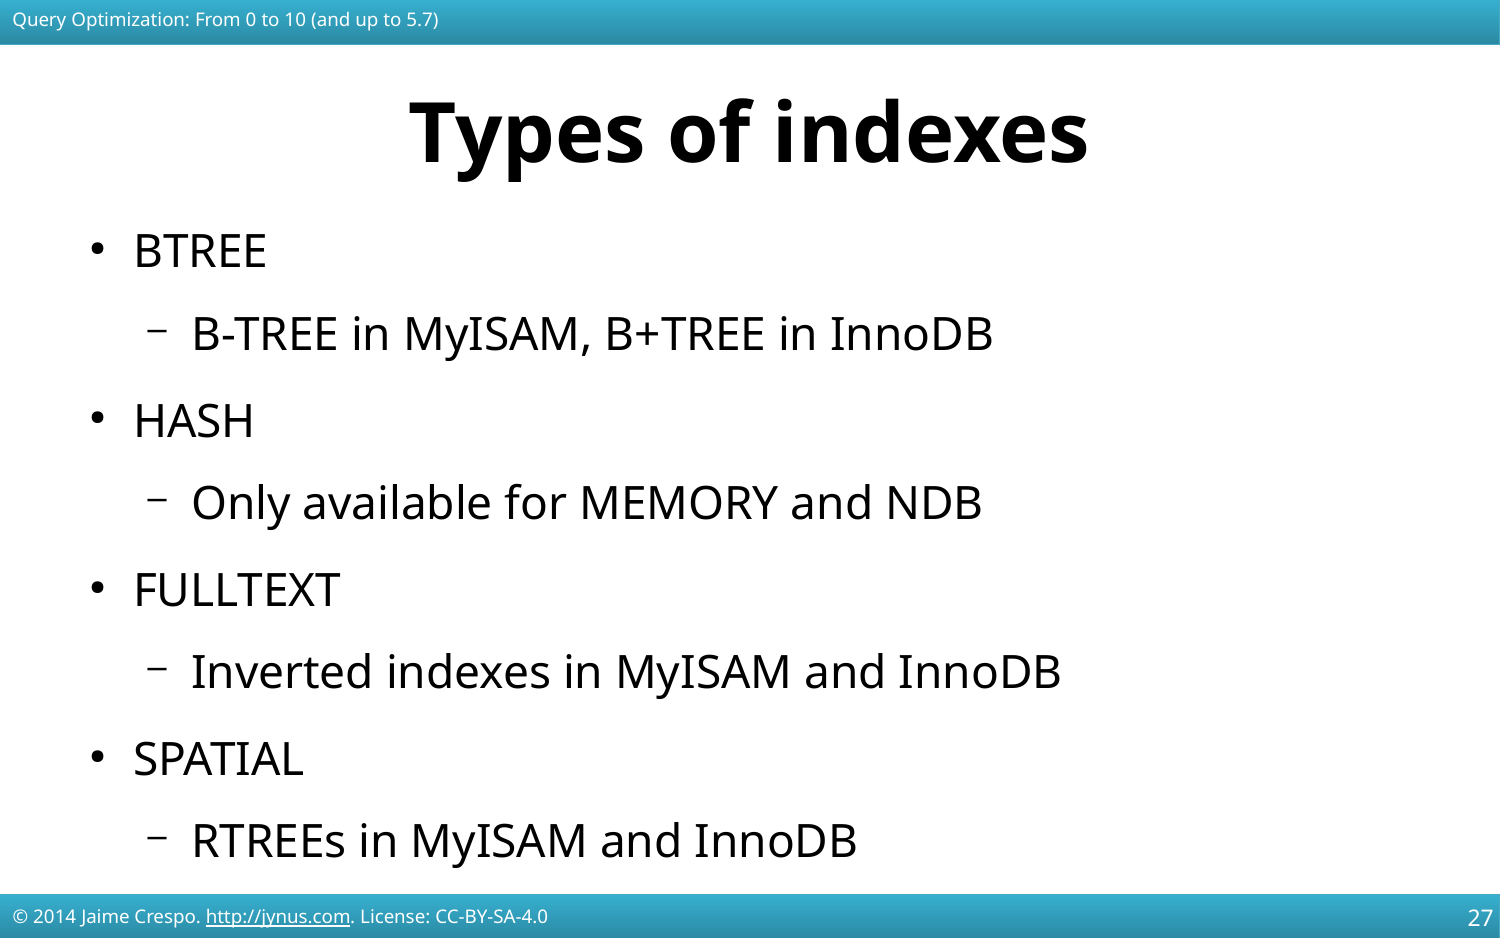

# Types of indexes
BTREE
B-TREE in MyISAM, B+TREE in InnoDB
HASH
Only available for MEMORY and NDB
FULLTEXT
Inverted indexes in MyISAM and InnoDB
SPATIAL
RTREEs in MyISAM and InnoDB